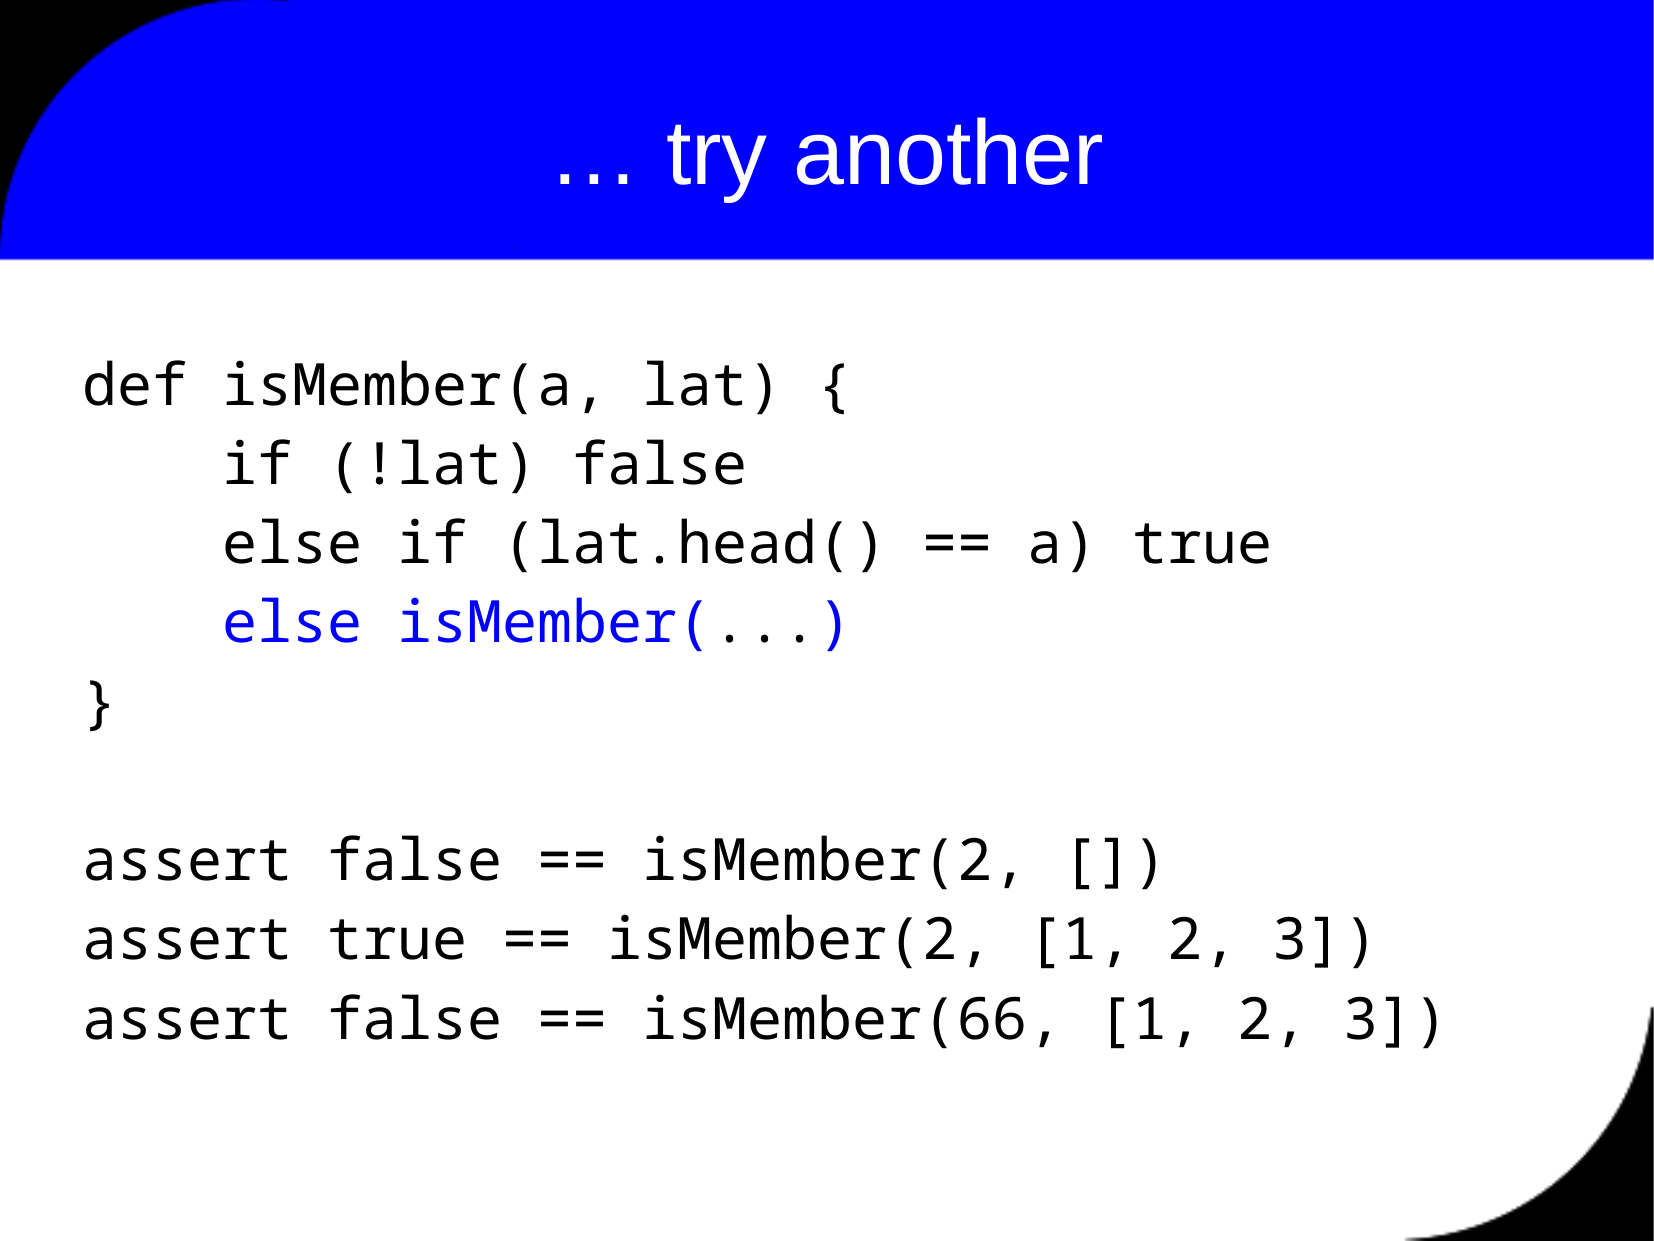

# … try another
def isMember(a, lat) {
 if (!lat) false
 else if (lat.head() == a) true
 else isMember(...)
}
assert false == isMember(2, [])
assert true == isMember(2, [1, 2, 3])
assert false == isMember(66, [1, 2, 3])